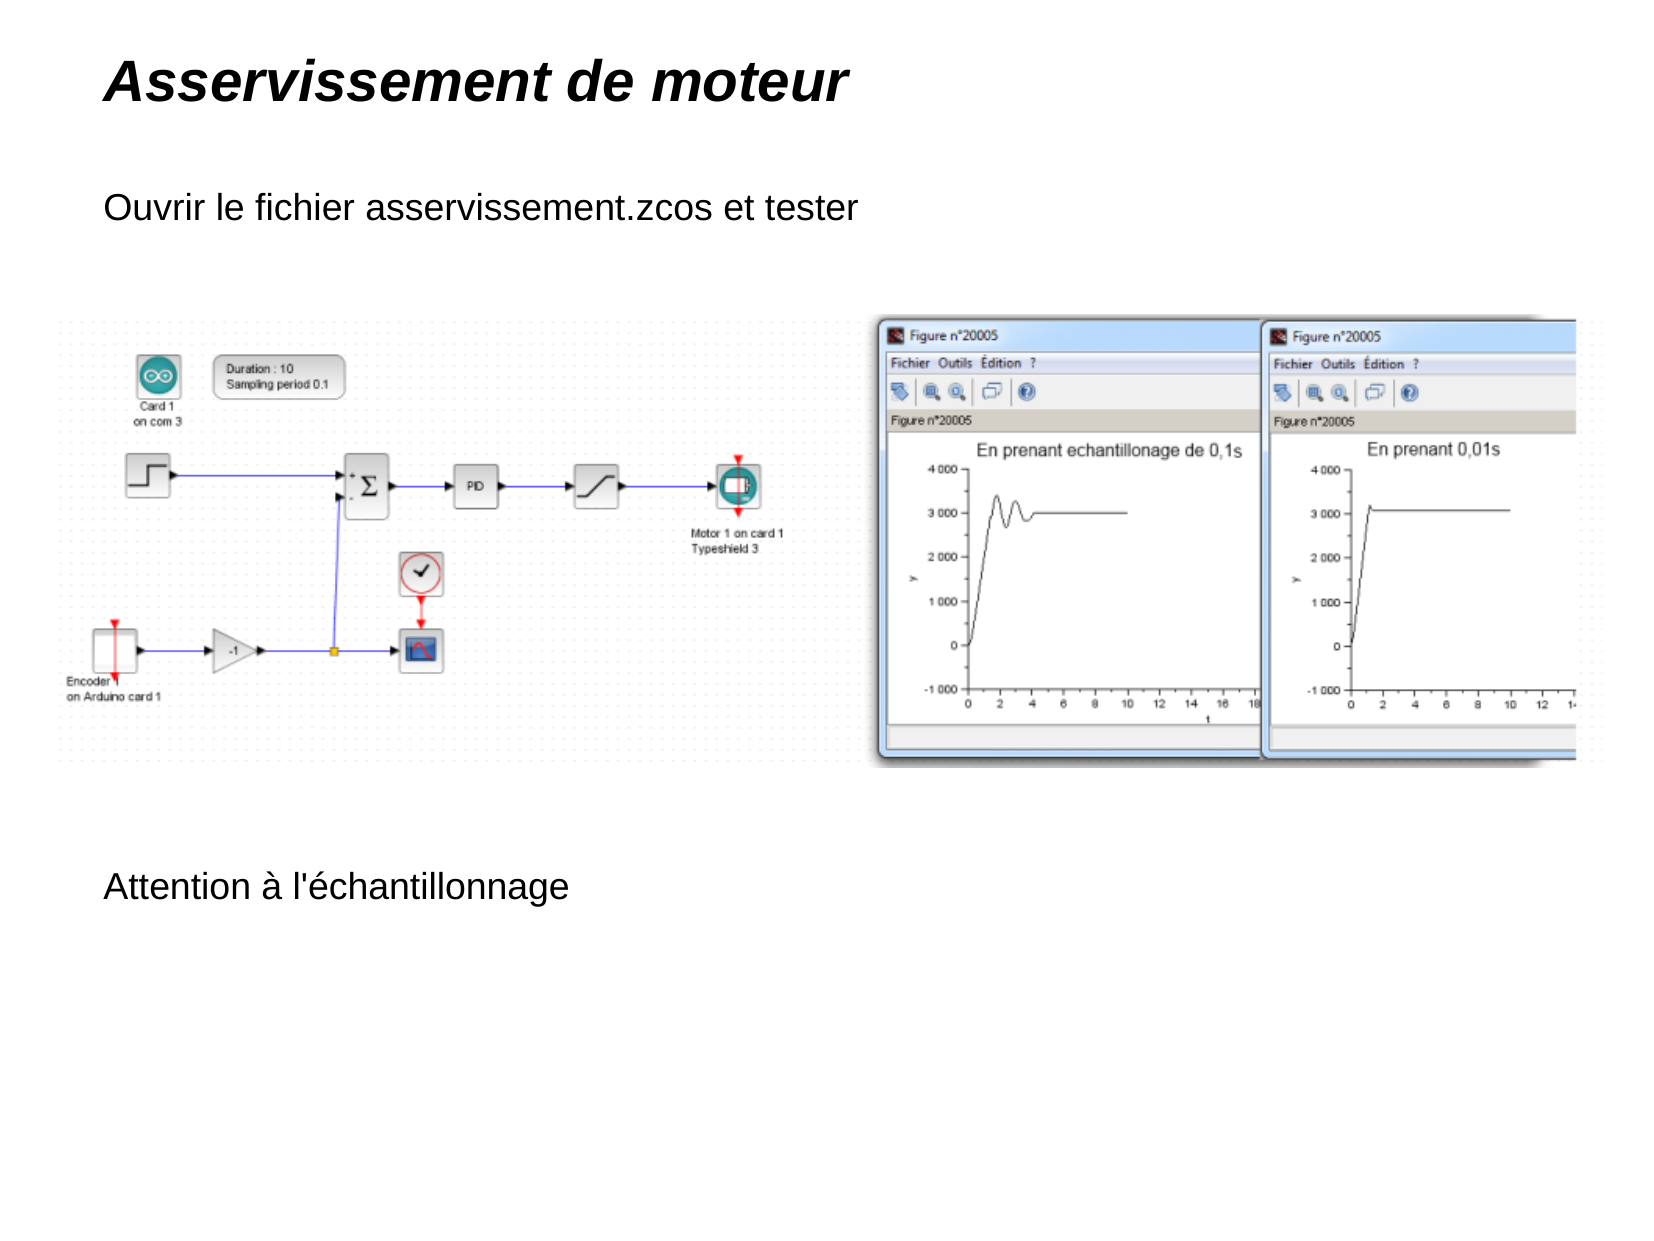

Asservissement de moteur
Ouvrir le fichier asservissement.zcos et tester
Attention à l'échantillonnage